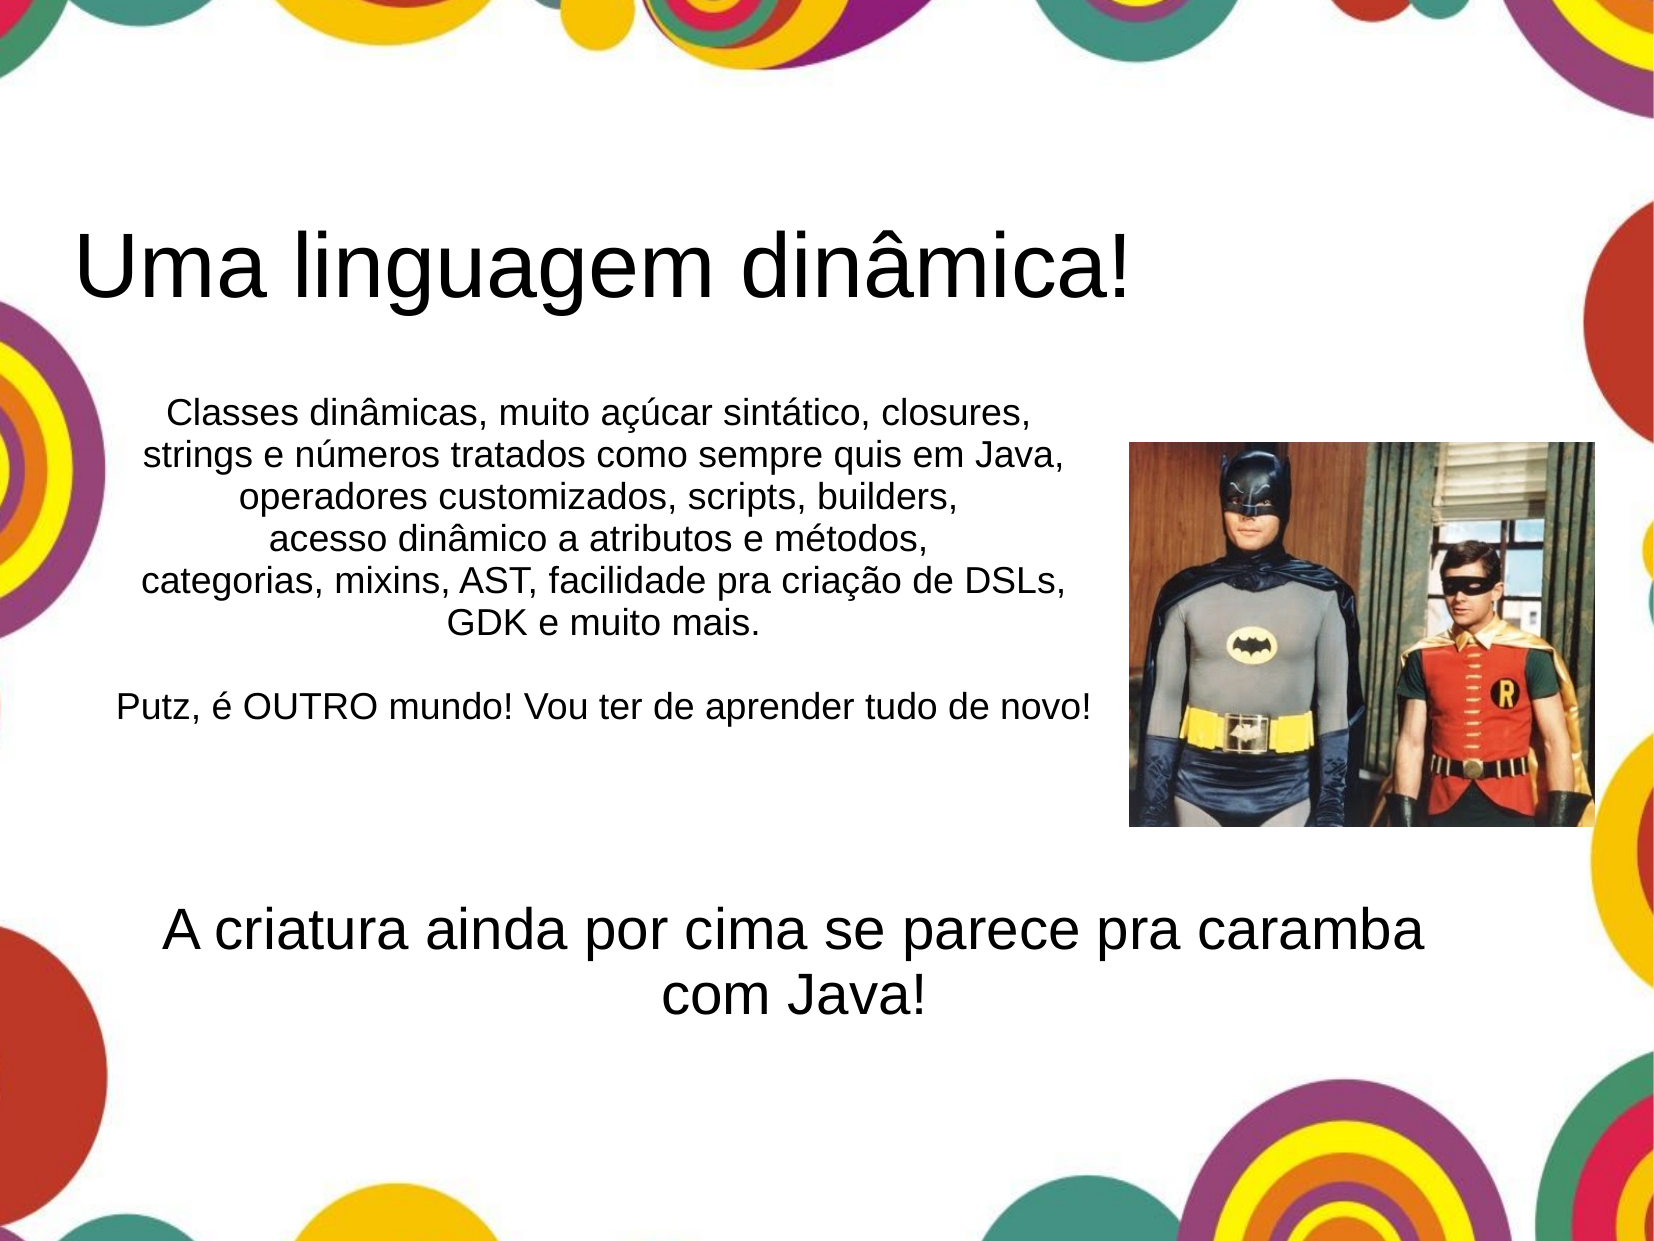

Uma linguagem dinâmica!
Classes dinâmicas, muito açúcar sintático, closures,
strings e números tratados como sempre quis em Java,
operadores customizados, scripts, builders,
acesso dinâmico a atributos e métodos,
categorias, mixins, AST, facilidade pra criação de DSLs,
GDK e muito mais.
Putz, é OUTRO mundo! Vou ter de aprender tudo de novo!
A criatura ainda por cima se parece pra caramba
com Java!